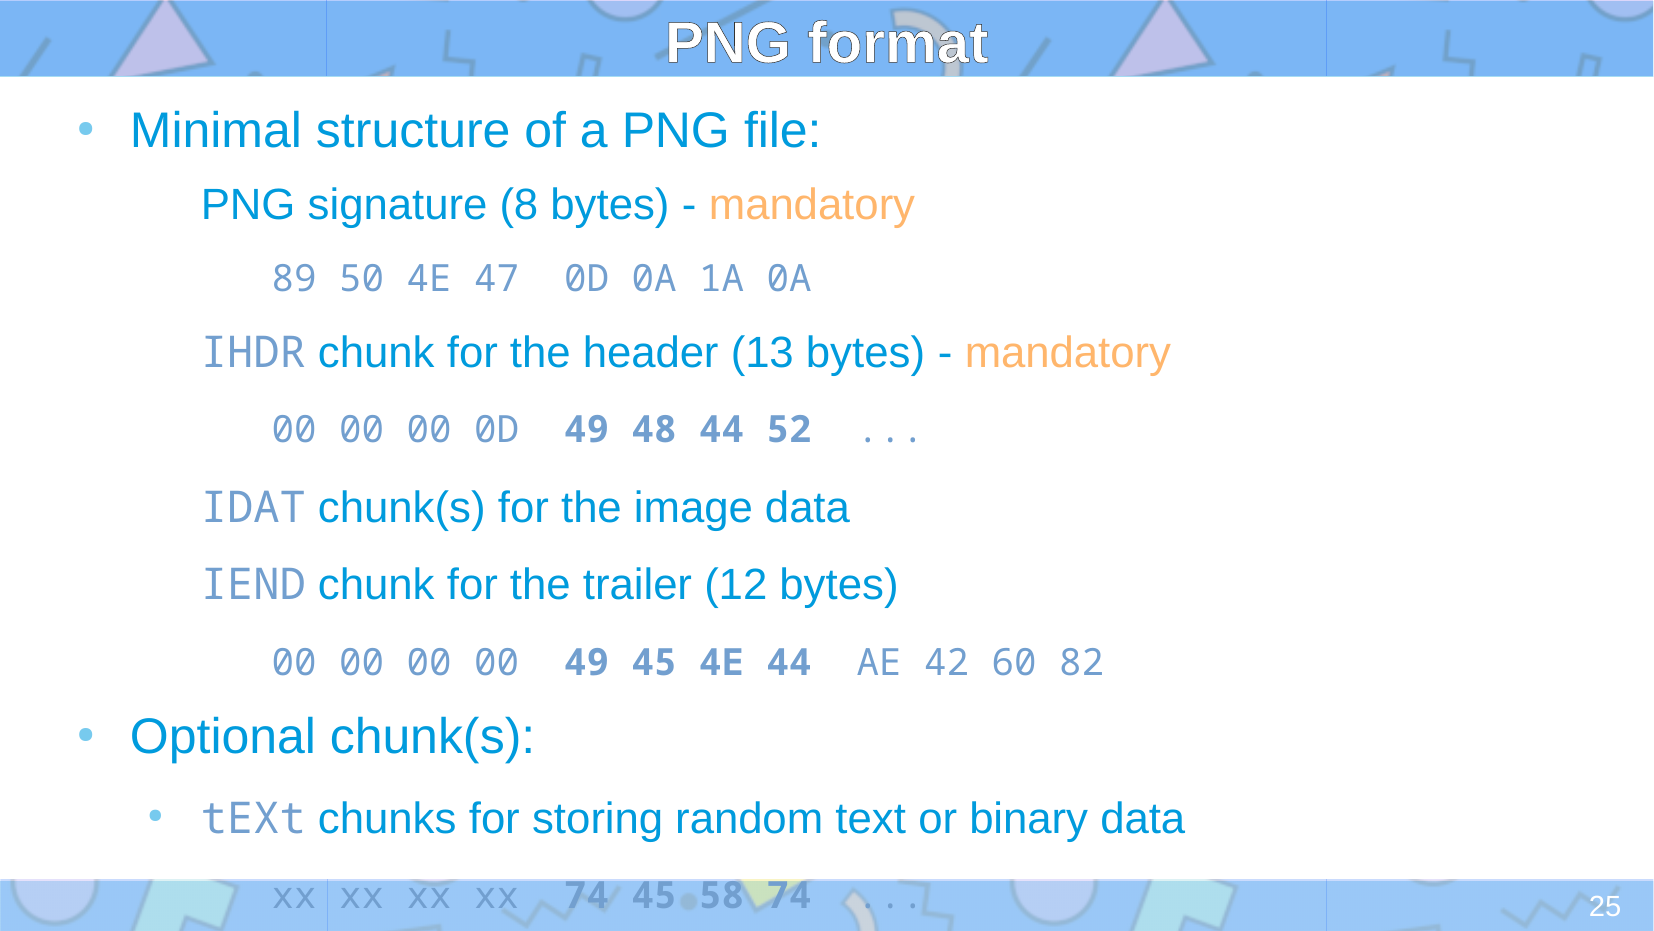

# PNG format
Minimal structure of a PNG file:
PNG signature (8 bytes) - mandatory
89 50 4E 47 0D 0A 1A 0A
IHDR chunk for the header (13 bytes) - mandatory
00 00 00 0D 49 48 44 52 ...
IDAT chunk(s) for the image data
IEND chunk for the trailer (12 bytes)
00 00 00 00 49 45 4E 44 AE 42 60 82
Optional chunk(s):
tEXt chunks for storing random text or binary data
xx xx xx xx 74 45 58 74 ...
25